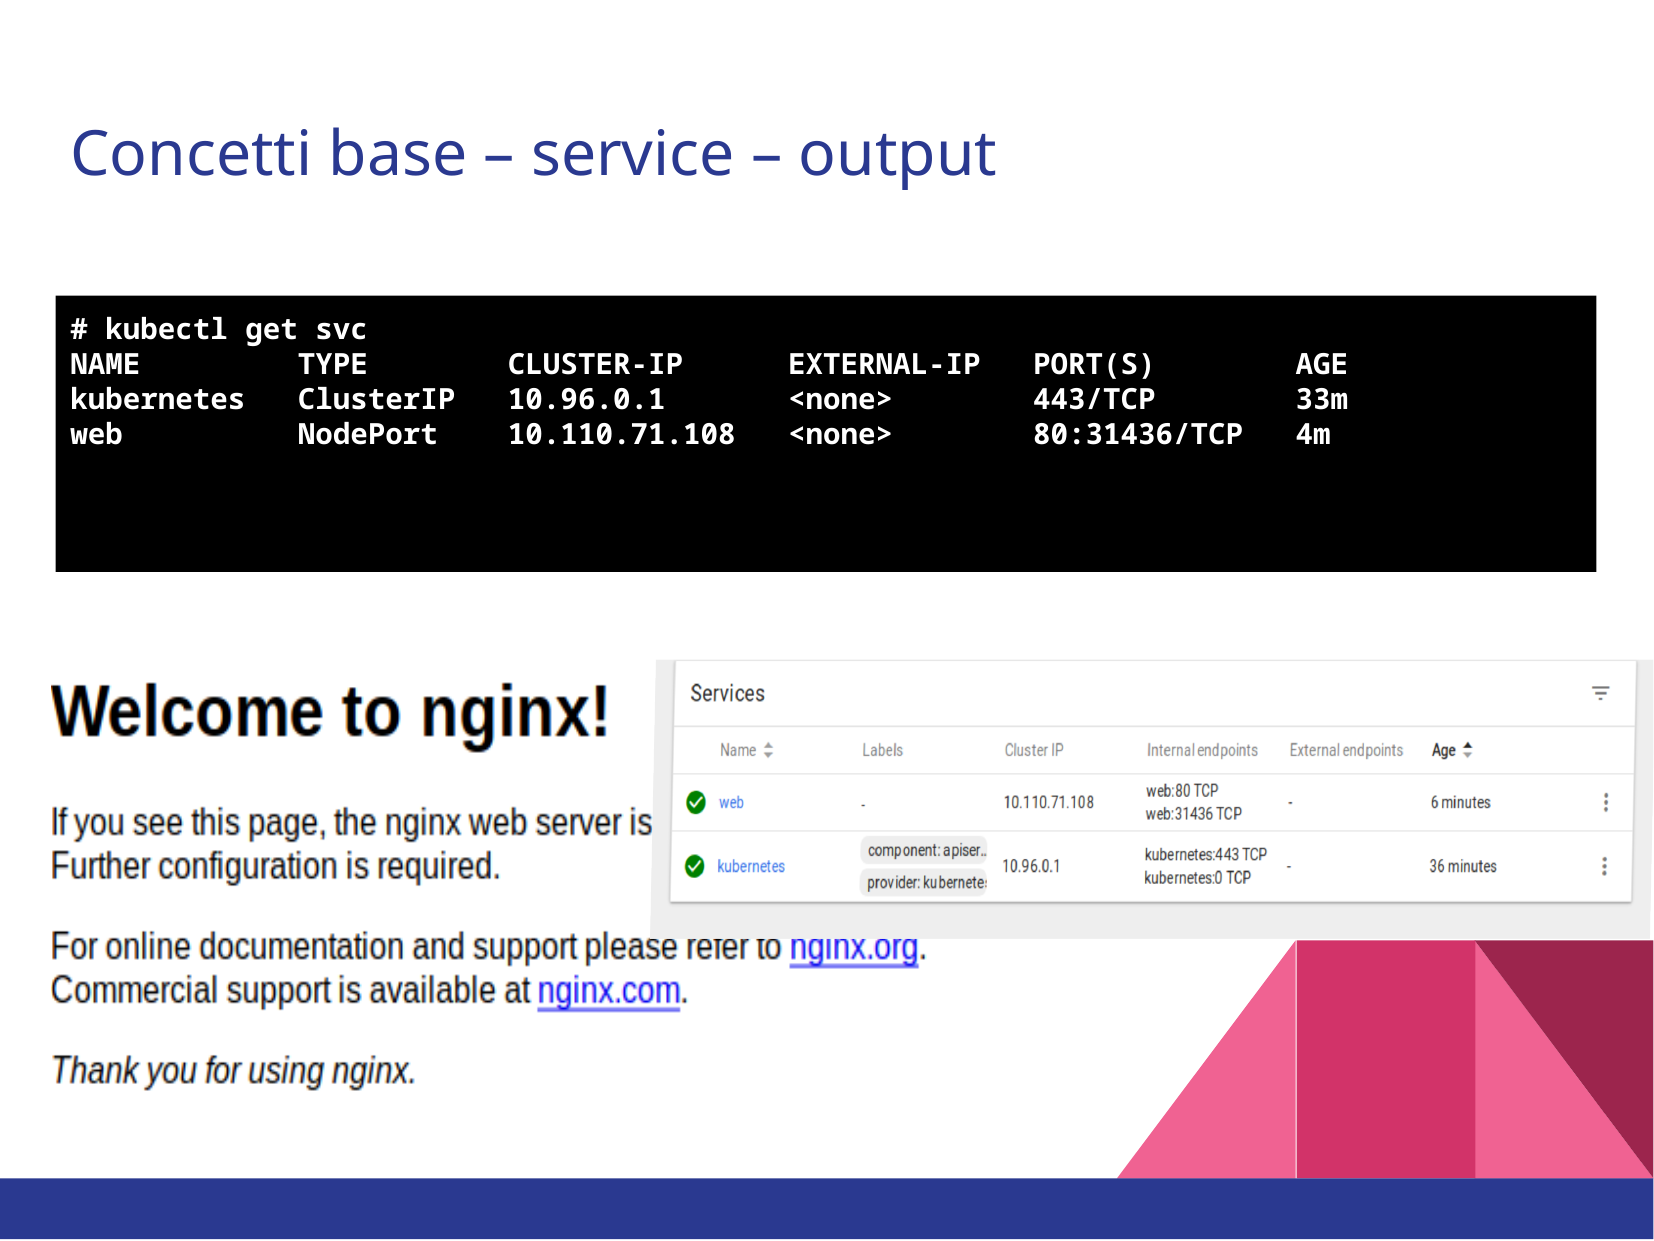

# Concetti base – service – output
# kubectl get svc
NAME TYPE CLUSTER-IP EXTERNAL-IP PORT(S) AGE
kubernetes ClusterIP 10.96.0.1 <none> 443/TCP 33m
web NodePort 10.110.71.108 <none> 80:31436/TCP 4m